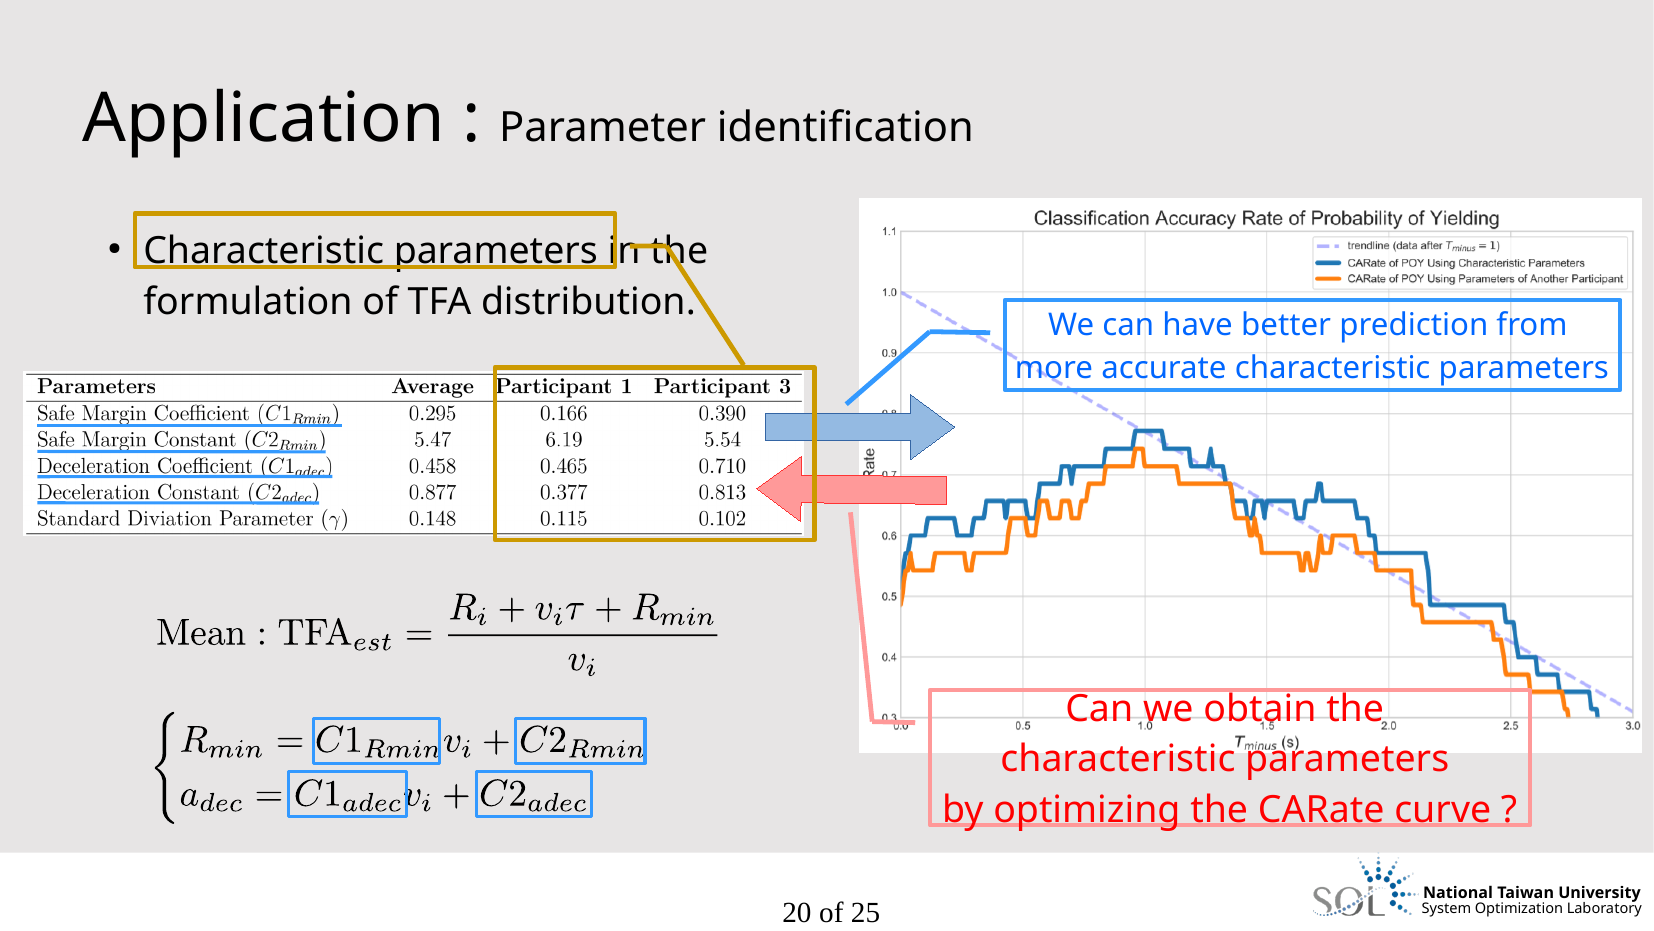

# Application : Parameter identification
Characteristic parameters in the formulation of TFA distribution.
We can have better prediction from
more accurate characteristic parameters
Can we obtain the
characteristic parameters
by optimizing the CARate curve ?
20